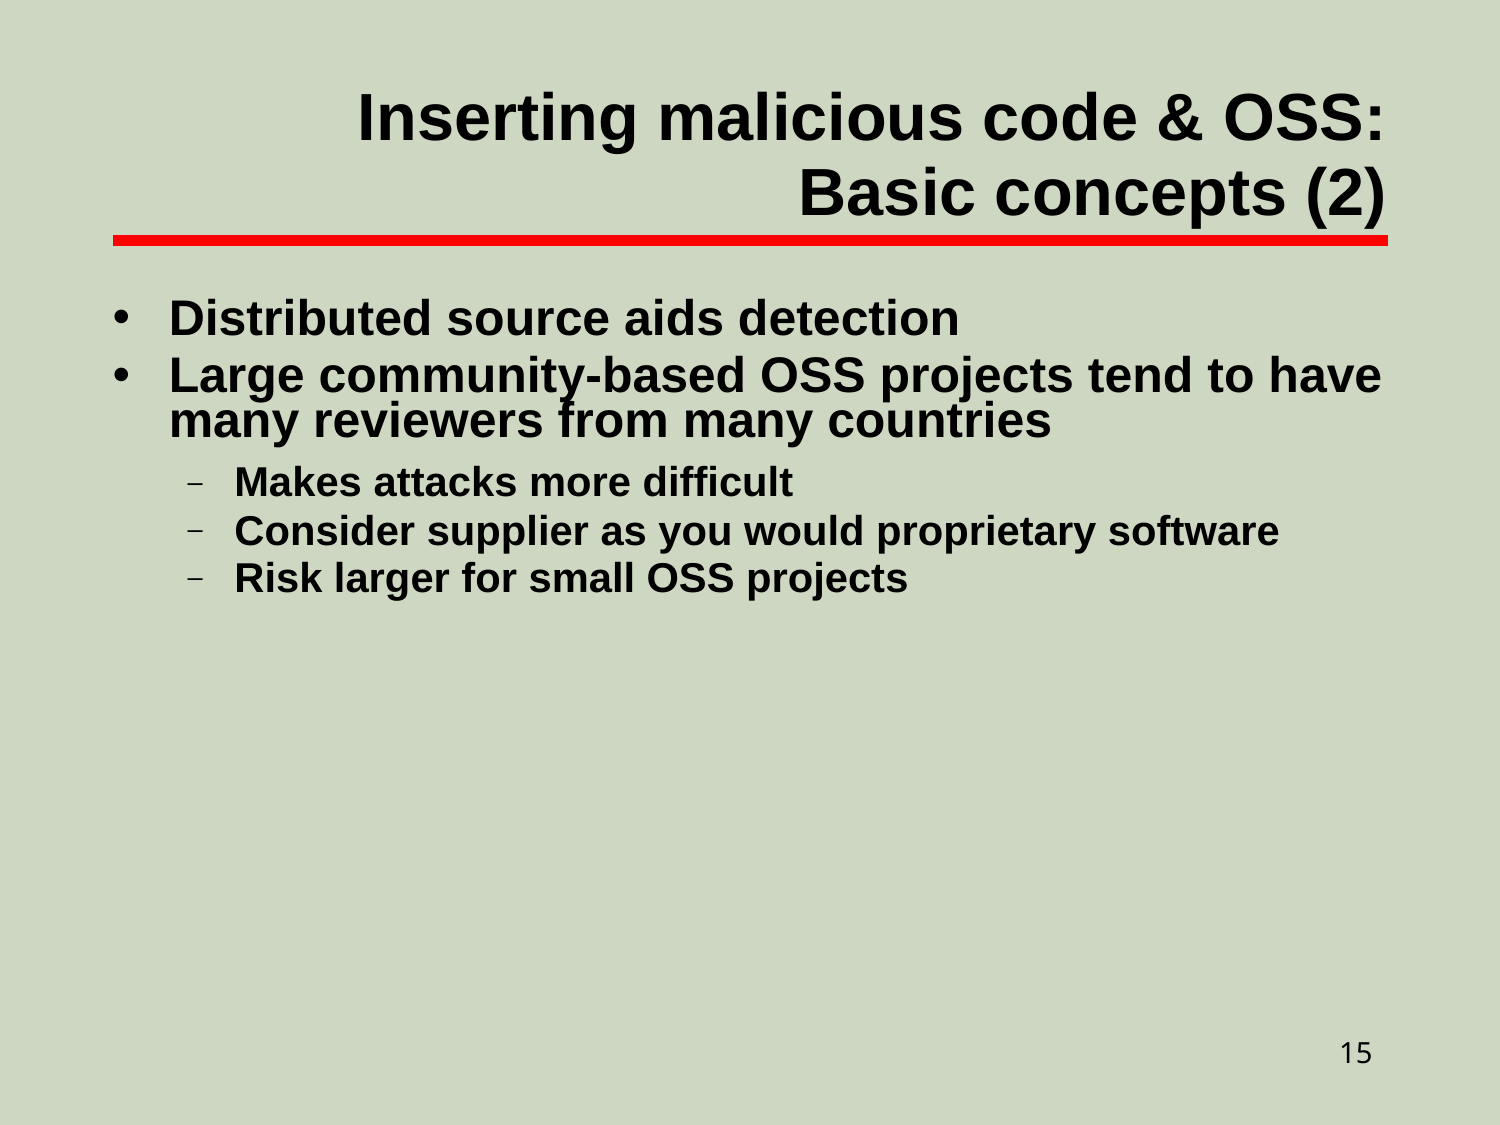

# Inserting malicious code & OSS: Basic concepts (2)
Distributed source aids detection
Large community-based OSS projects tend to have many reviewers from many countries
Makes attacks more difficult
Consider supplier as you would proprietary software
Risk larger for small OSS projects